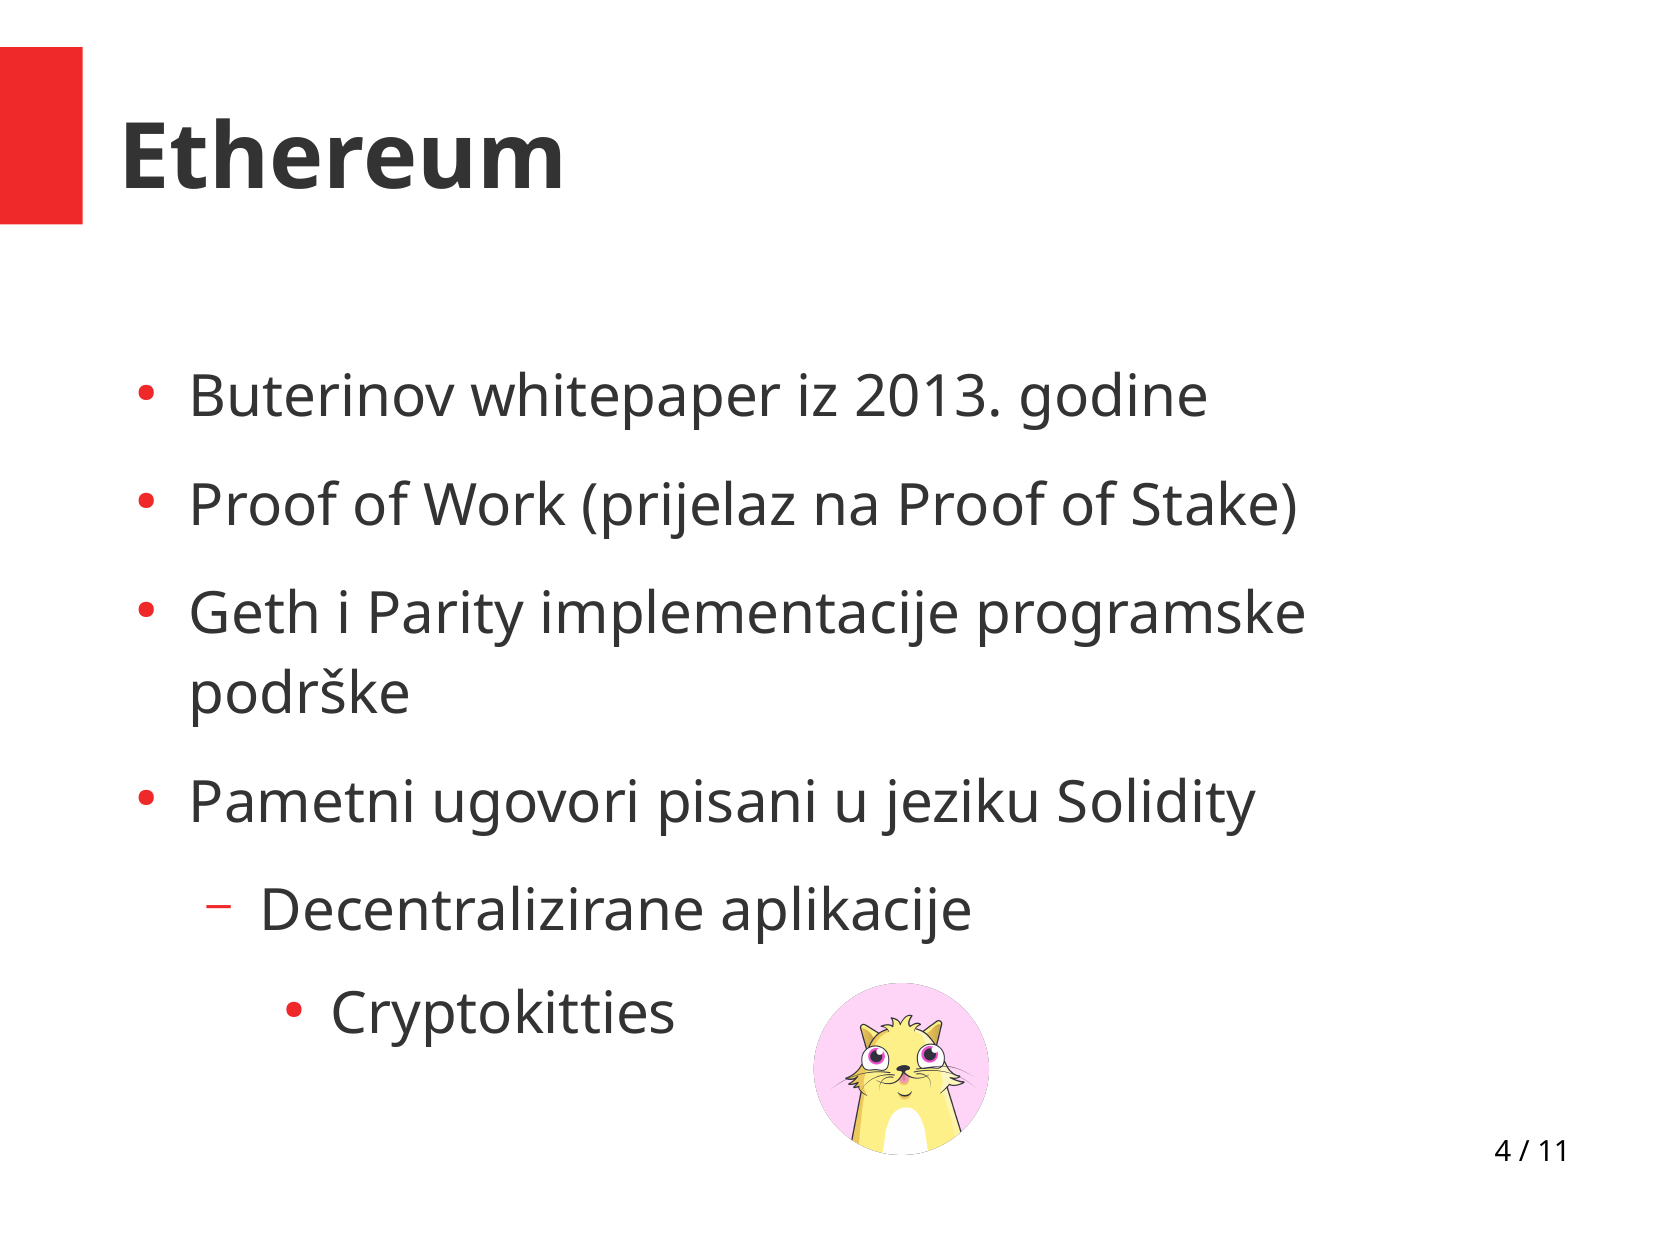

# Ethereum
Buterinov whitepaper iz 2013. godine
Proof of Work (prijelaz na Proof of Stake)
Geth i Parity implementacije programske podrške
Pametni ugovori pisani u jeziku Solidity
Decentralizirane aplikacije
Cryptokitties
4